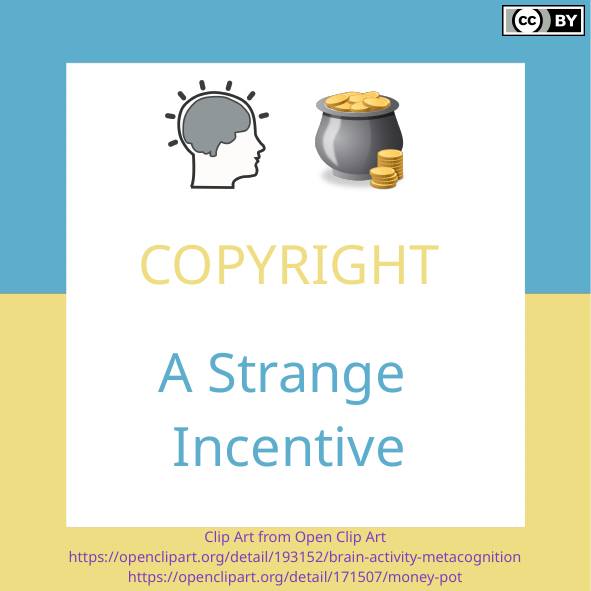

# COPYRIGHT
A Strange
Incentive
Clip Art from Open Clip Art
https://openclipart.org/detail/193152/brain-activity-metacognition
https://openclipart.org/detail/171507/money-pot